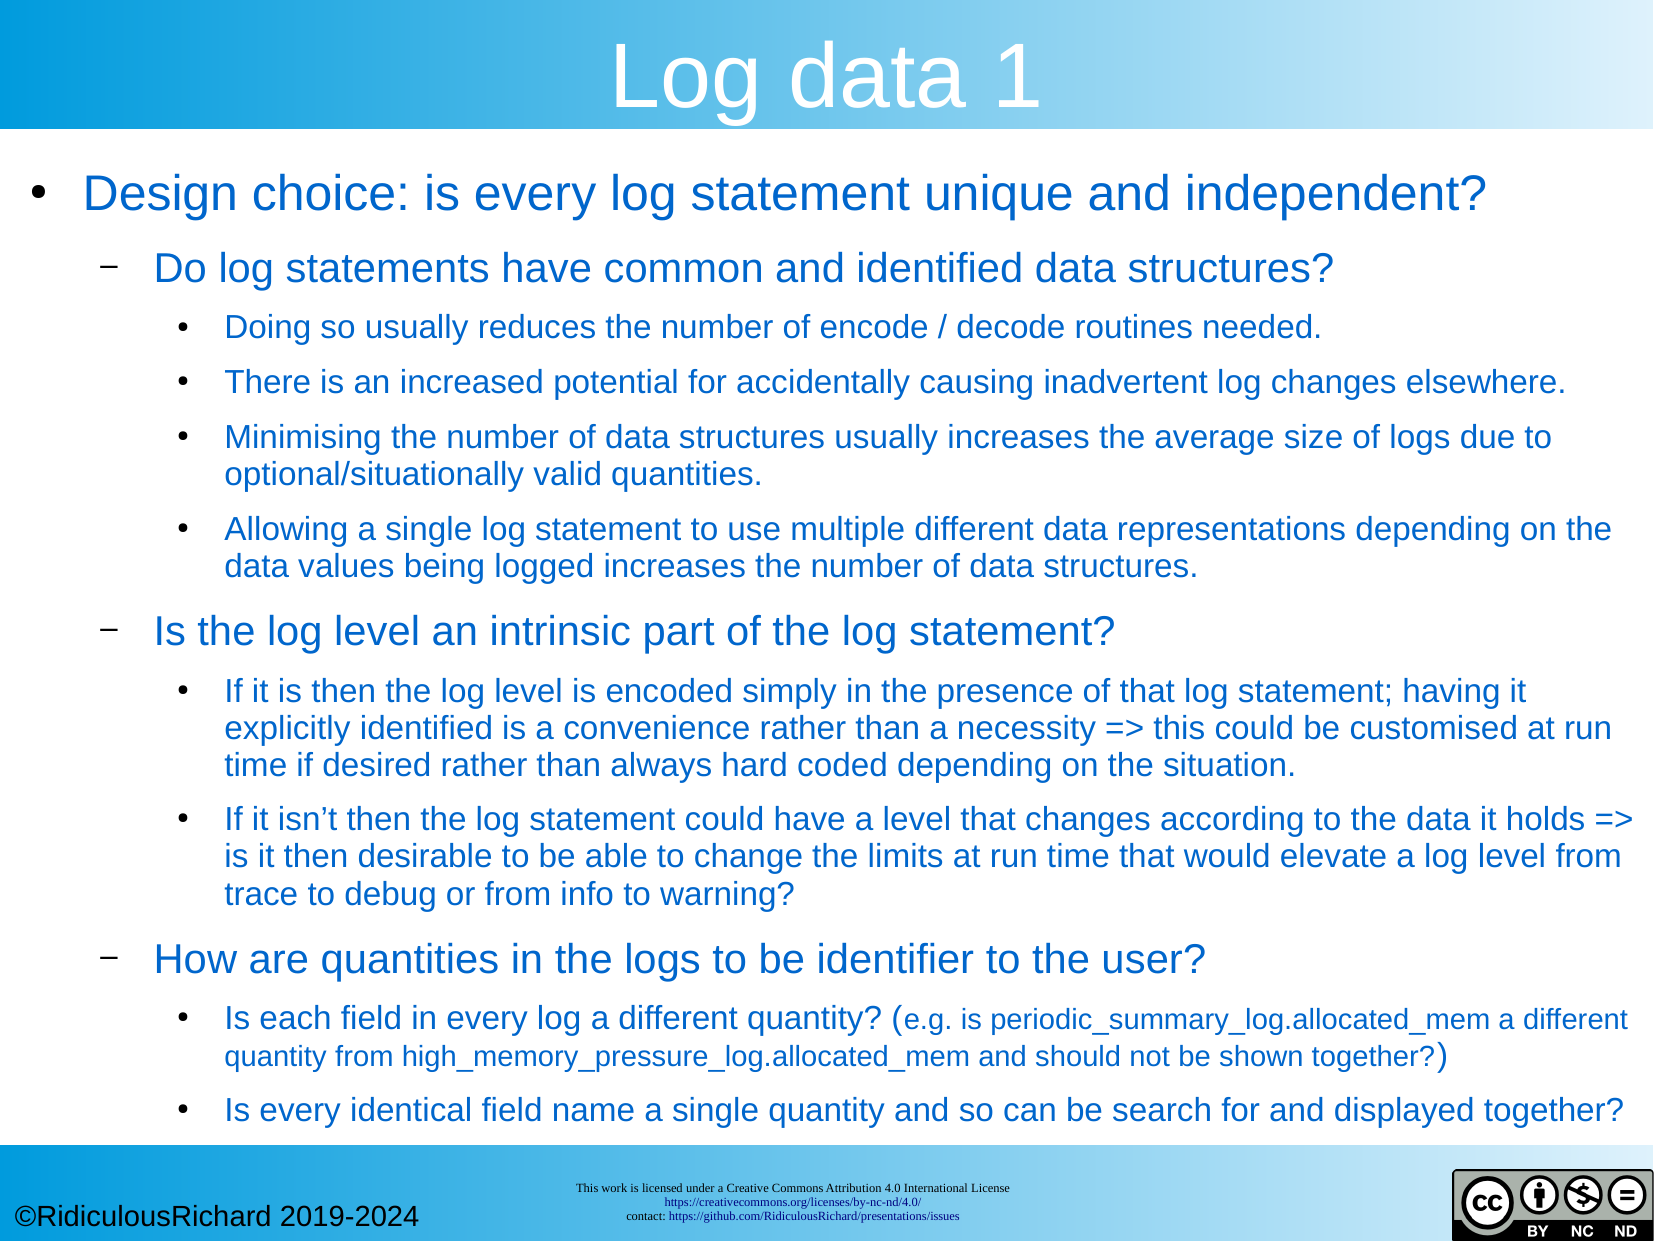

# Log data 1
Design choice: is every log statement unique and independent?
Do log statements have common and identified data structures?
Doing so usually reduces the number of encode / decode routines needed.
There is an increased potential for accidentally causing inadvertent log changes elsewhere.
Minimising the number of data structures usually increases the average size of logs due to optional/situationally valid quantities.
Allowing a single log statement to use multiple different data representations depending on the data values being logged increases the number of data structures.
Is the log level an intrinsic part of the log statement?
If it is then the log level is encoded simply in the presence of that log statement; having it explicitly identified is a convenience rather than a necessity => this could be customised at run time if desired rather than always hard coded depending on the situation.
If it isn’t then the log statement could have a level that changes according to the data it holds => is it then desirable to be able to change the limits at run time that would elevate a log level from trace to debug or from info to warning?
How are quantities in the logs to be identifier to the user?
Is each field in every log a different quantity? (e.g. is periodic_summary_log.allocated_mem a different quantity from high_memory_pressure_log.allocated_mem and should not be shown together?)
Is every identical field name a single quantity and so can be search for and displayed together?